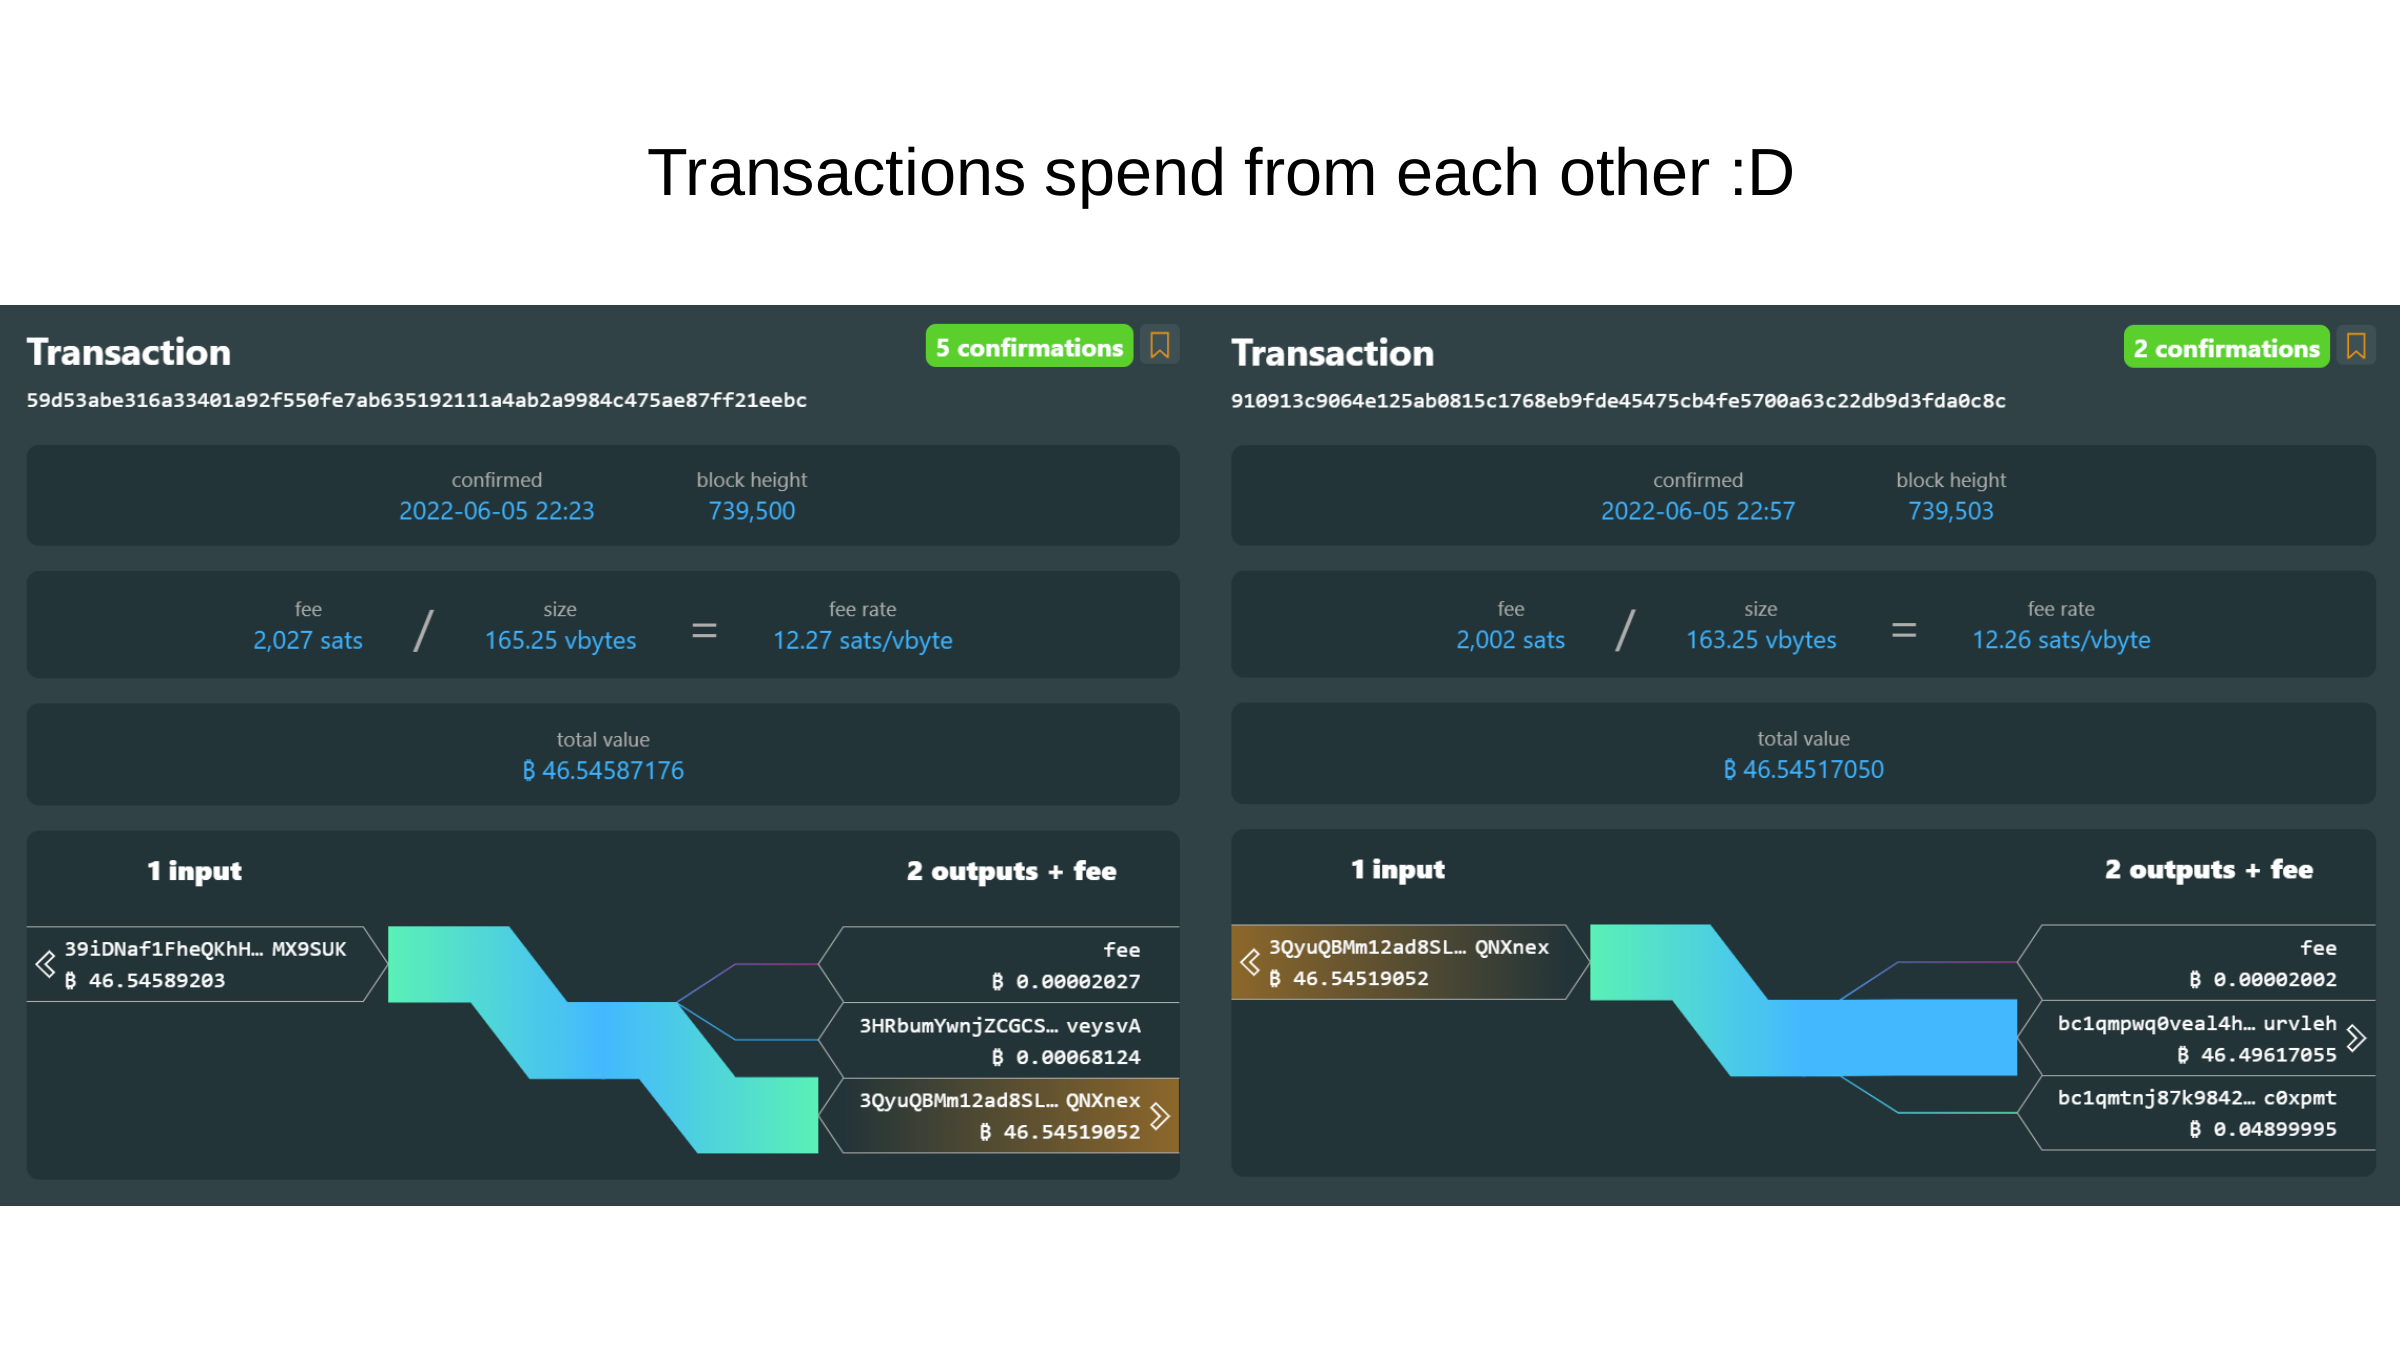

#
Transactions spend from each other :D